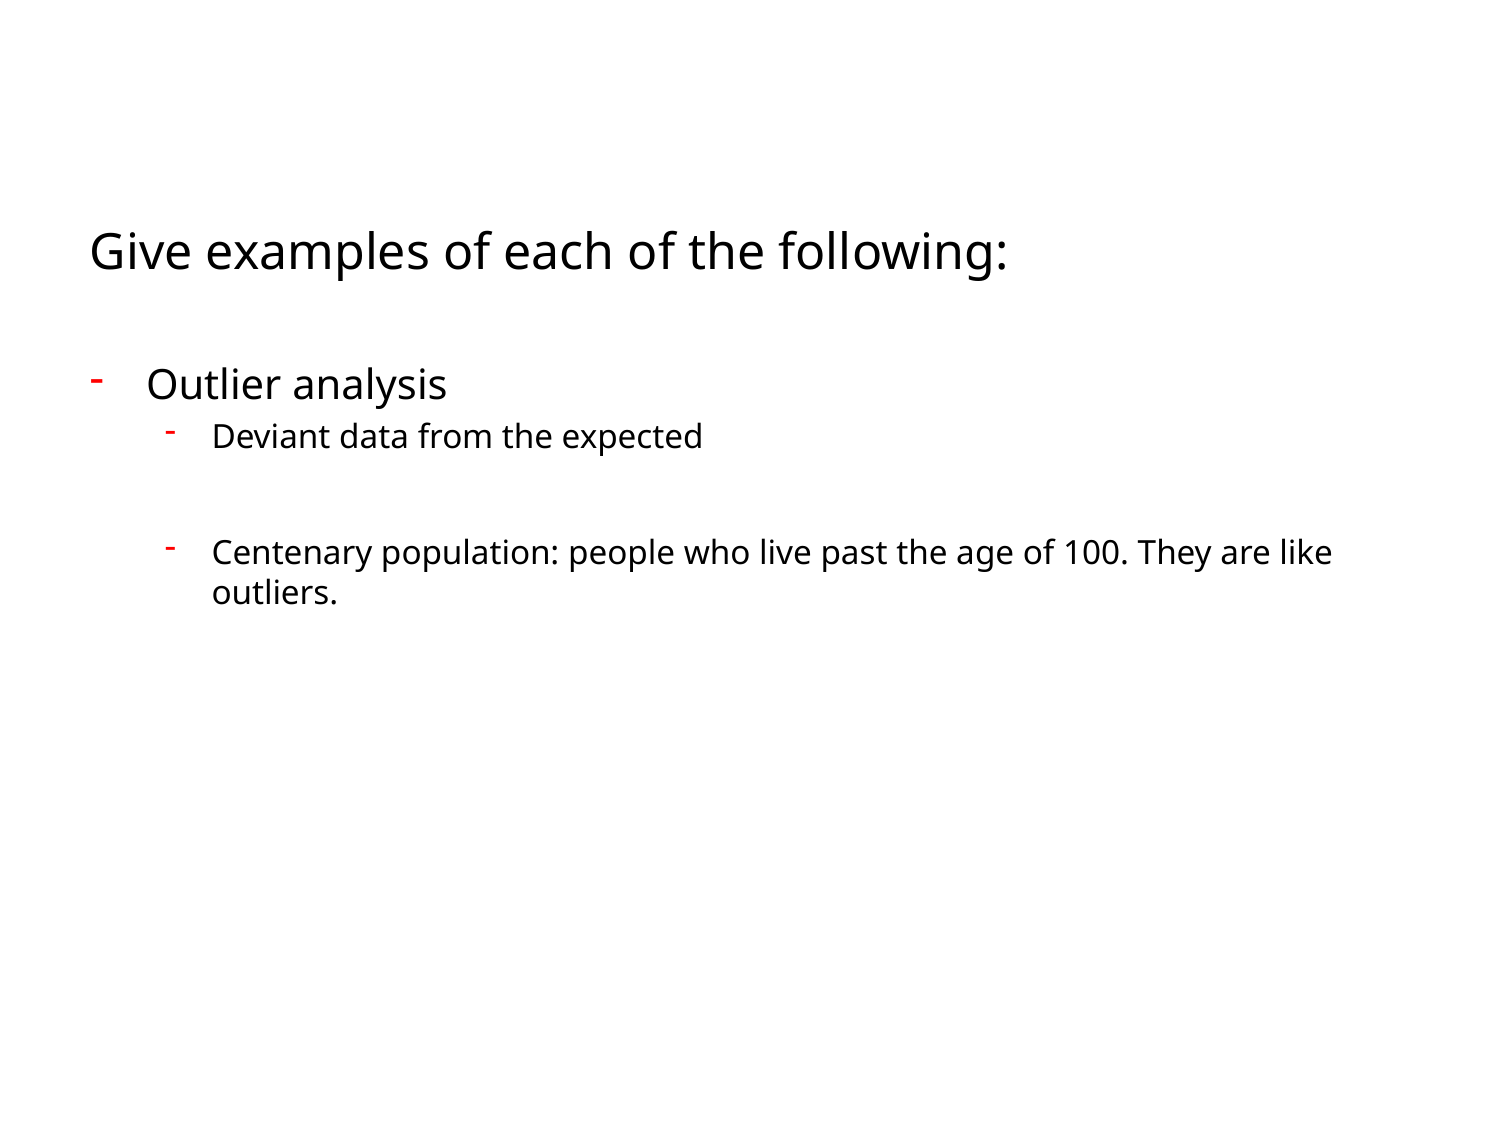

# Give examples of each of the following:
Outlier analysis
Deviant data from the expected
Centenary population: people who live past the age of 100. They are like outliers.